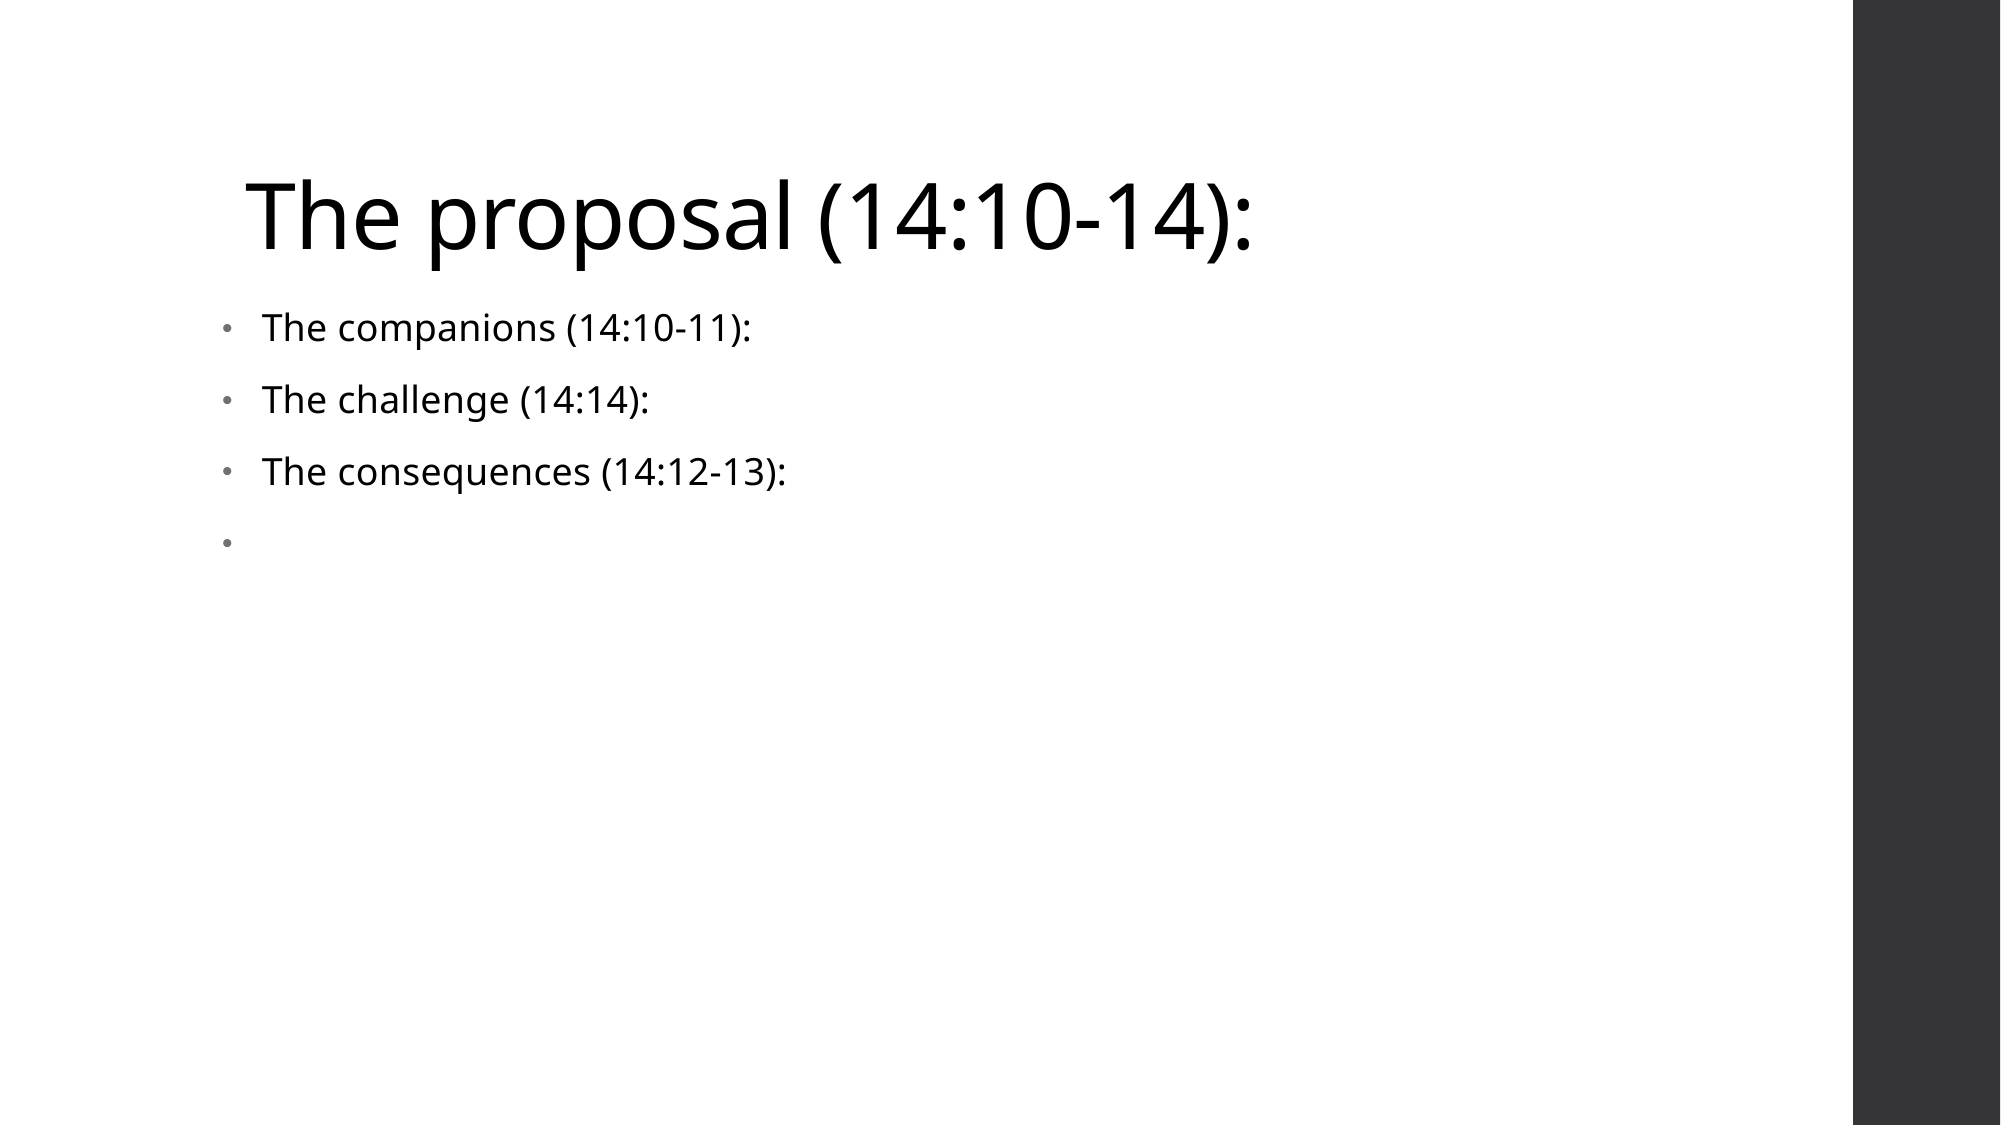

# The proposal (14:10-14):
 The companions (14:10-11):
 The challenge (14:14):
 The consequences (14:12-13):